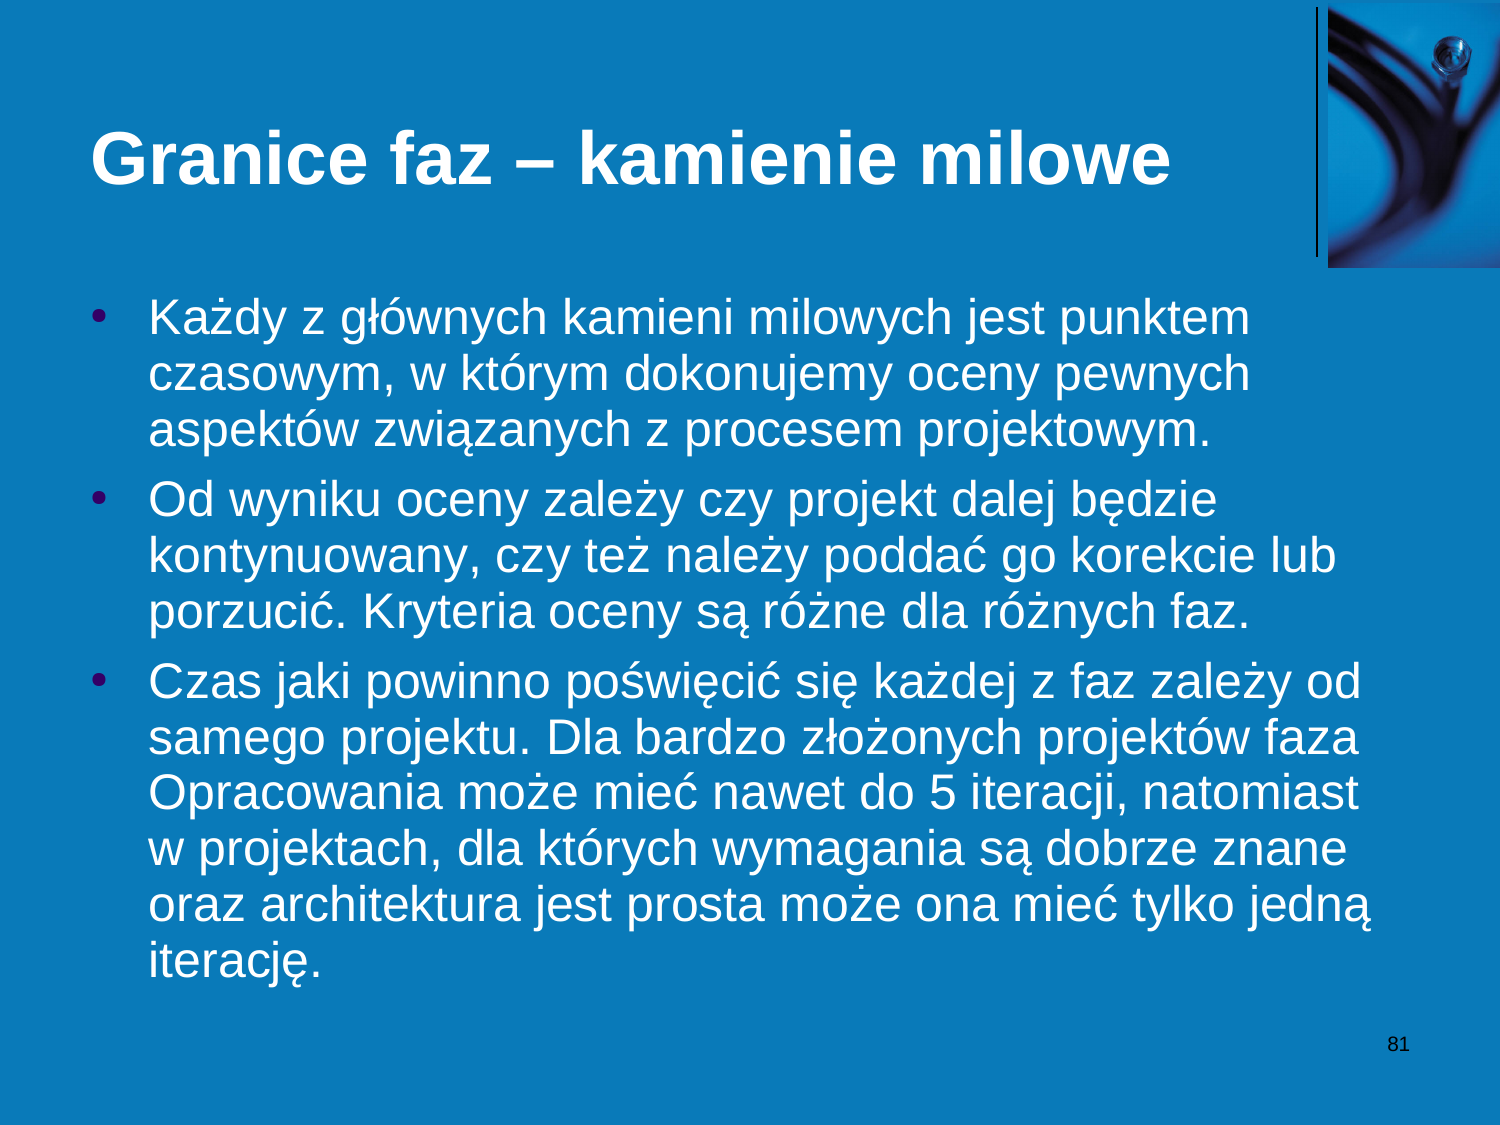

# Granice faz – kamienie milowe
Każdy z głównych kamieni milowych jest punktem czasowym, w którym dokonujemy oceny pewnych aspektów związanych z procesem projektowym.
Od wyniku oceny zależy czy projekt dalej będzie kontynuowany, czy też należy poddać go korekcie lub porzucić. Kryteria oceny są różne dla różnych faz.
Czas jaki powinno poświęcić się każdej z faz zależy od samego projektu. Dla bardzo złożonych projektów faza Opracowania może mieć nawet do 5 iteracji, natomiast w projektach, dla których wymagania są dobrze znane oraz architektura jest prosta może ona mieć tylko jedną iterację.
81